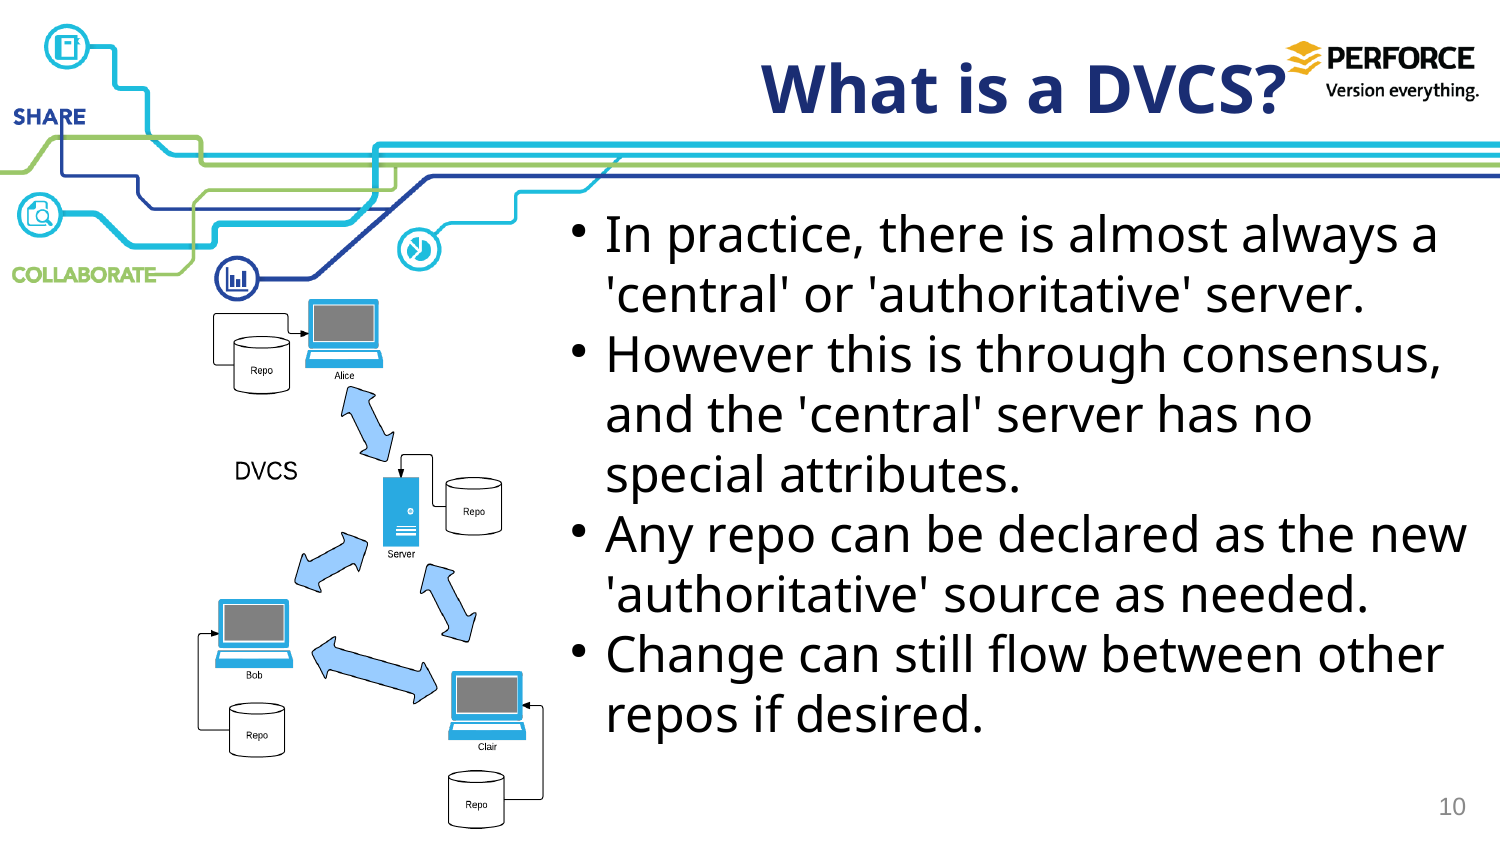

# What is a DVCS?
In practice, there is almost always a
'central' or 'authoritative' server.
However this is through consensus, and the 'central' server has no special attributes.
Any repo can be declared as the new 'authoritative' source as needed.
Change can still flow between other repos if desired.